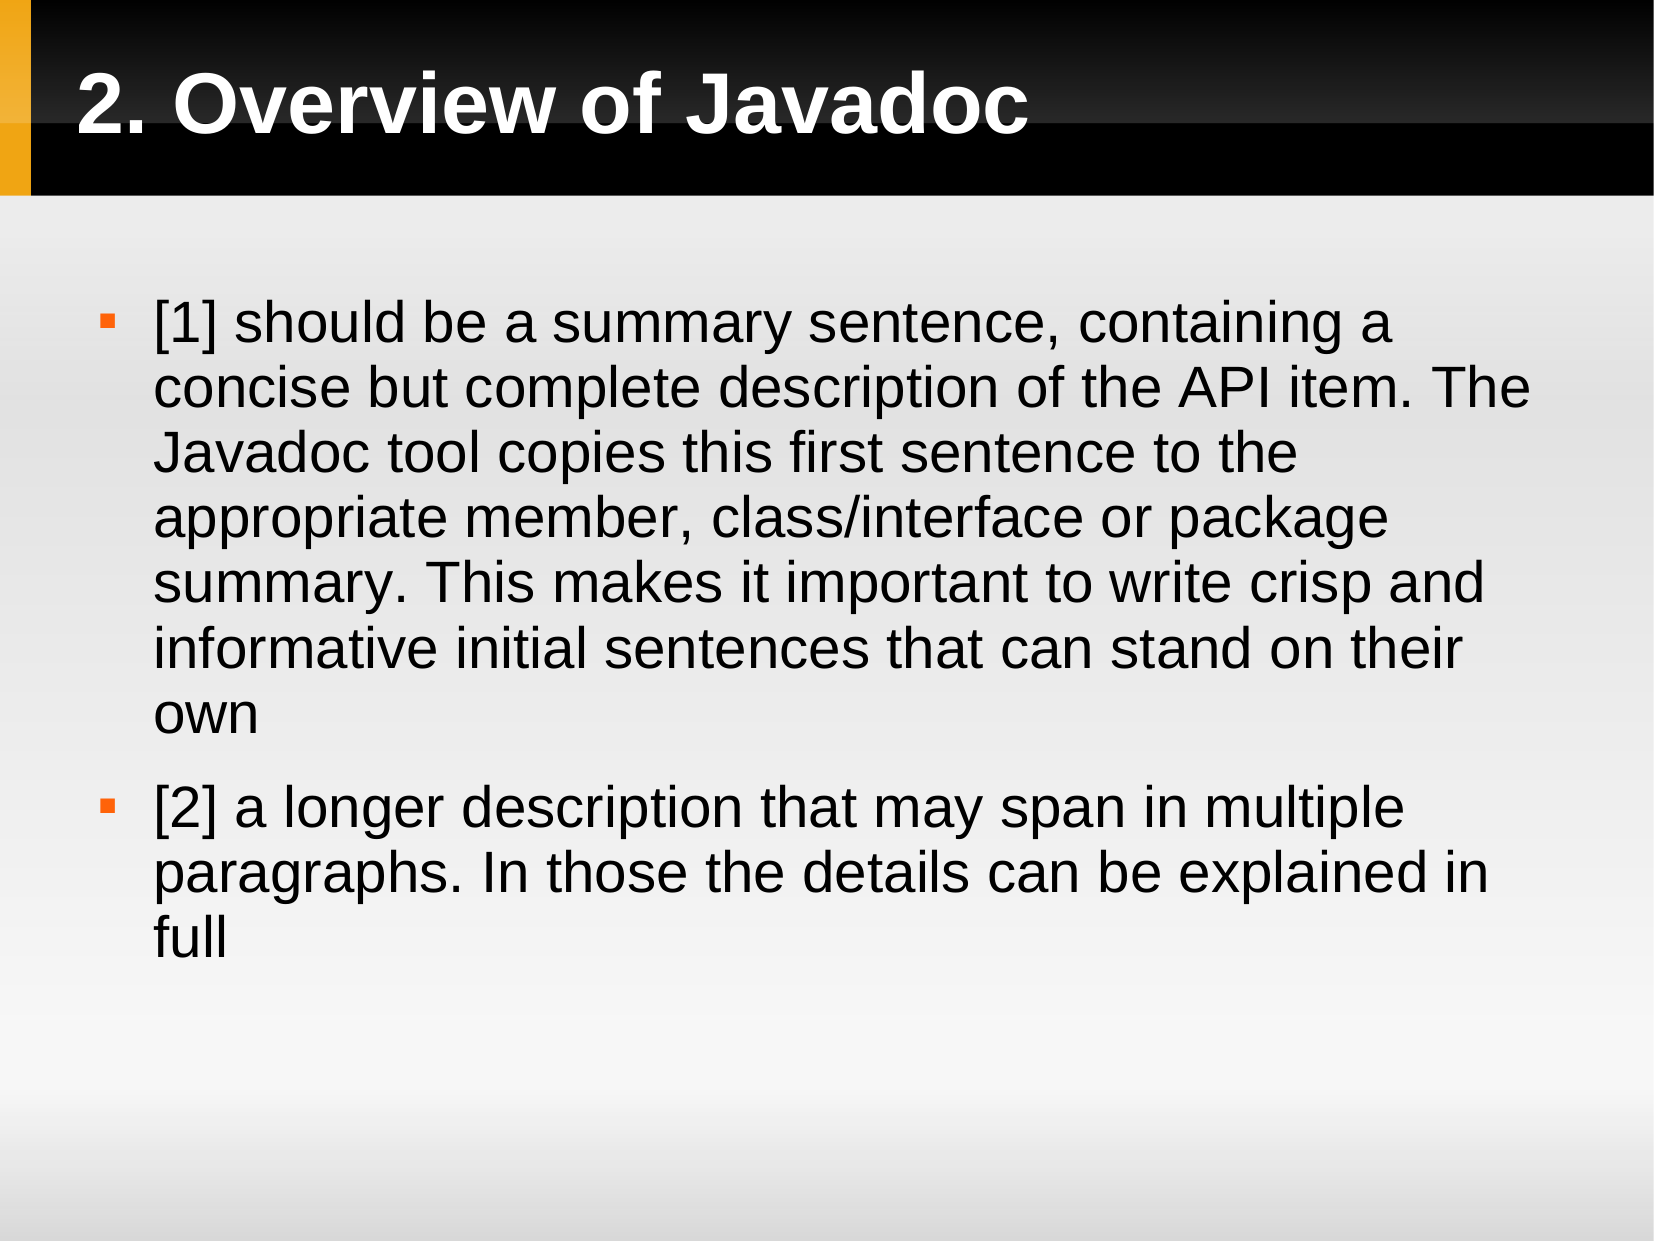

# 2. Overview of Javadoc
[1] should be a summary sentence, containing a concise but complete description of the API item. The Javadoc tool copies this first sentence to the appropriate member, class/interface or package summary. This makes it important to write crisp and informative initial sentences that can stand on their own
[2] a longer description that may span in multiple paragraphs. In those the details can be explained in full